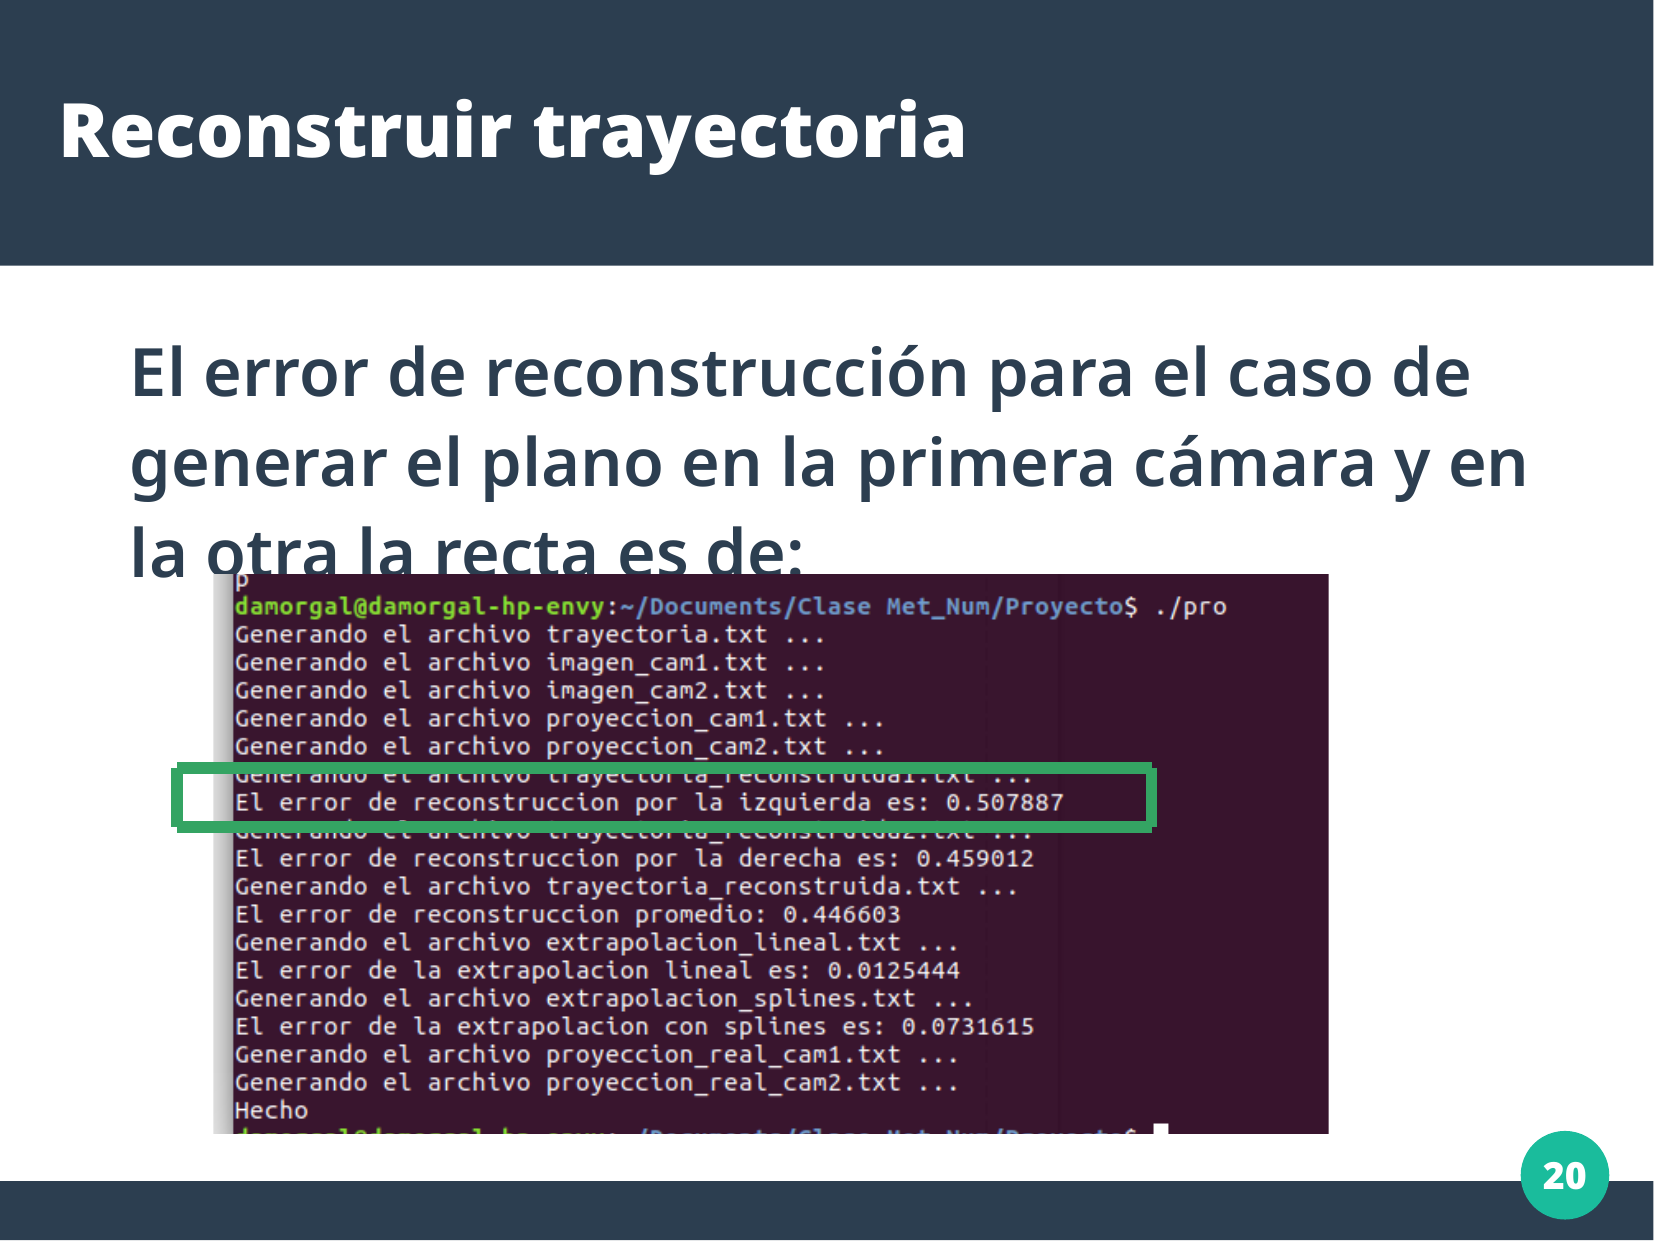

# Reconstruir trayectoria
El error de reconstrucción para el caso de generar el plano en la primera cámara y en la otra la recta es de:
20